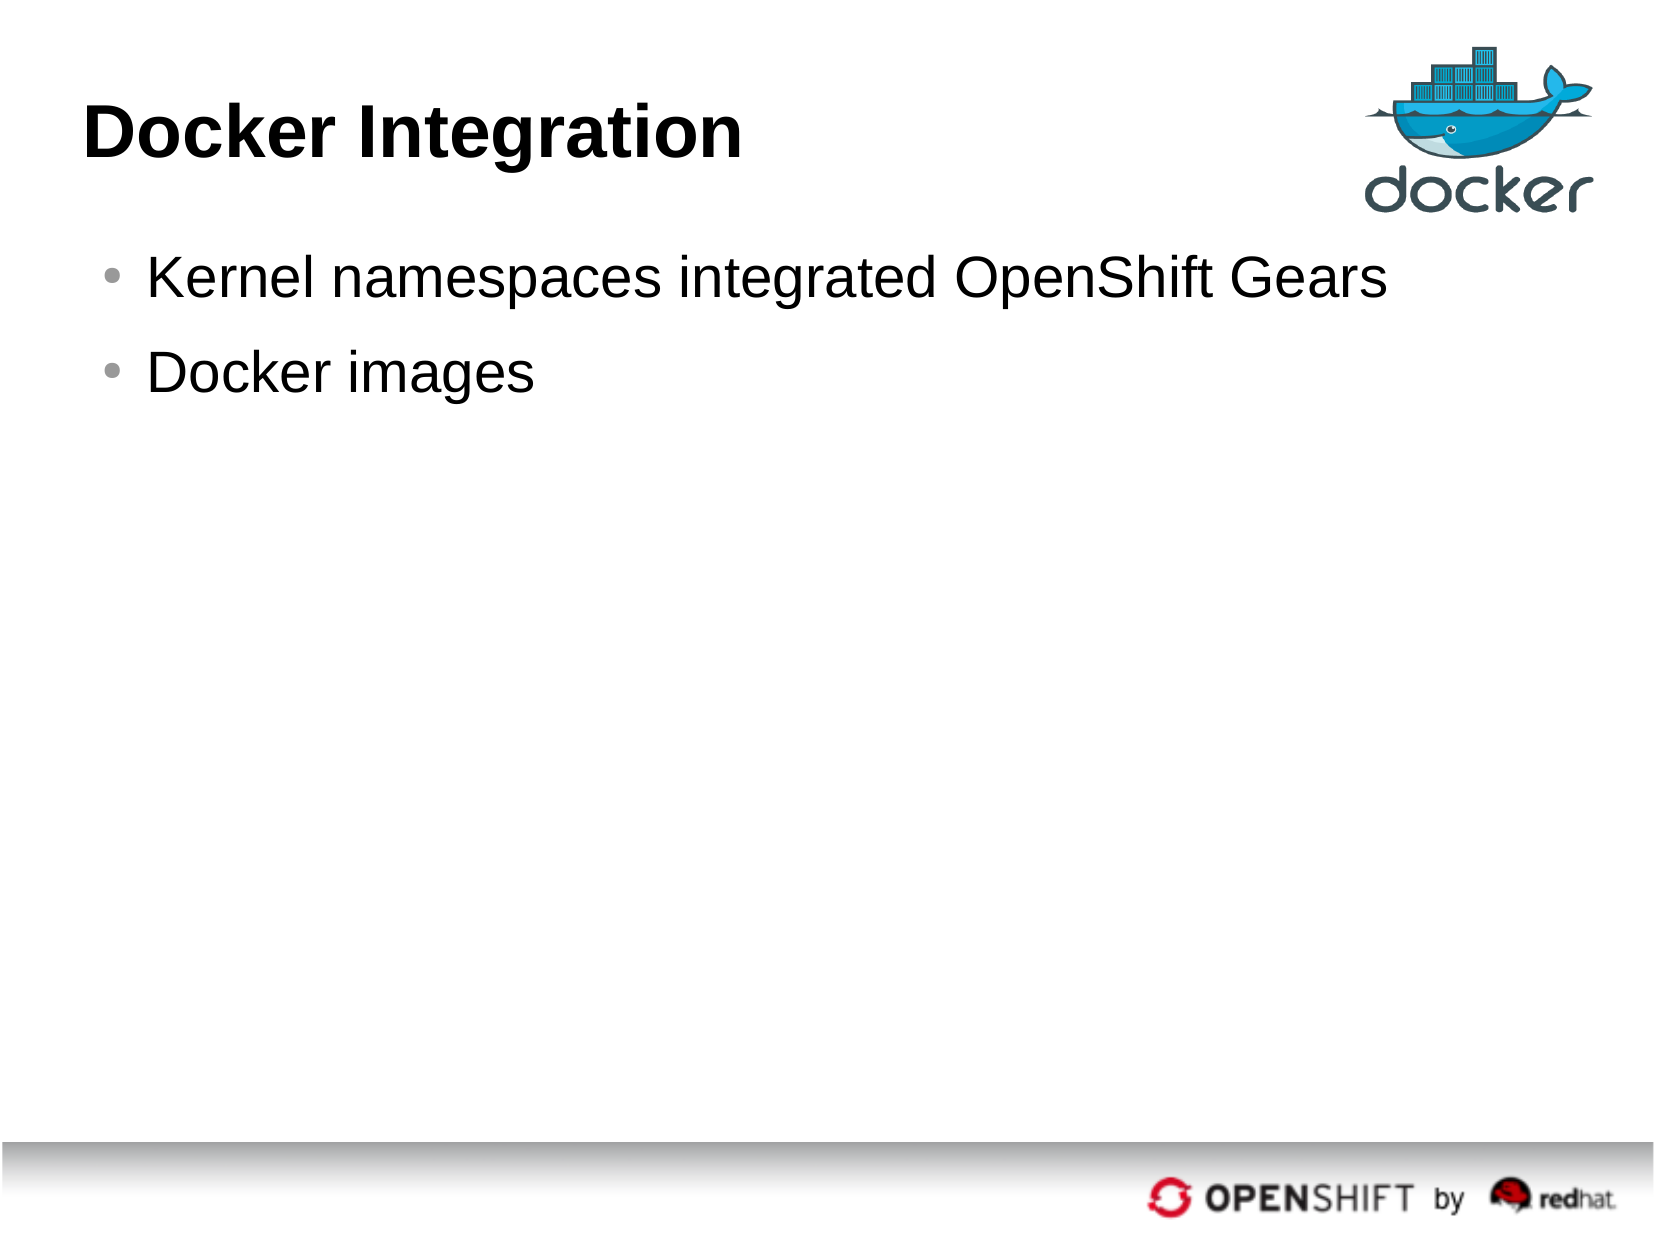

# Docker Integration
Kernel namespaces integrated OpenShift Gears
Docker images